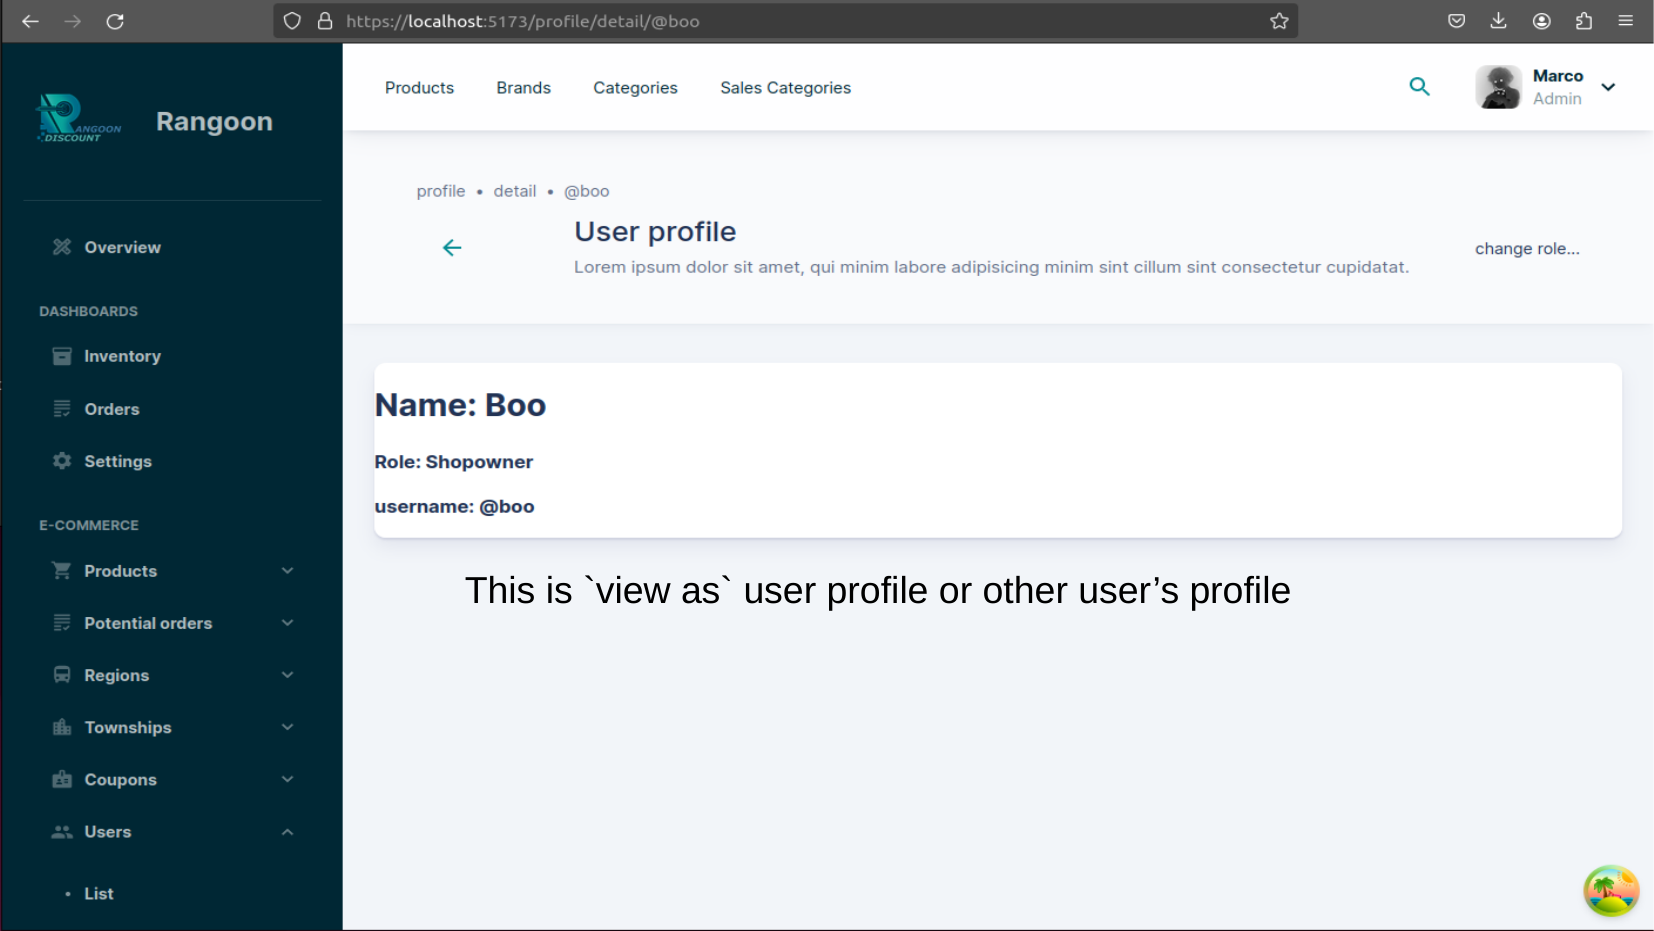

This is `view as` user profile or other user’s profile